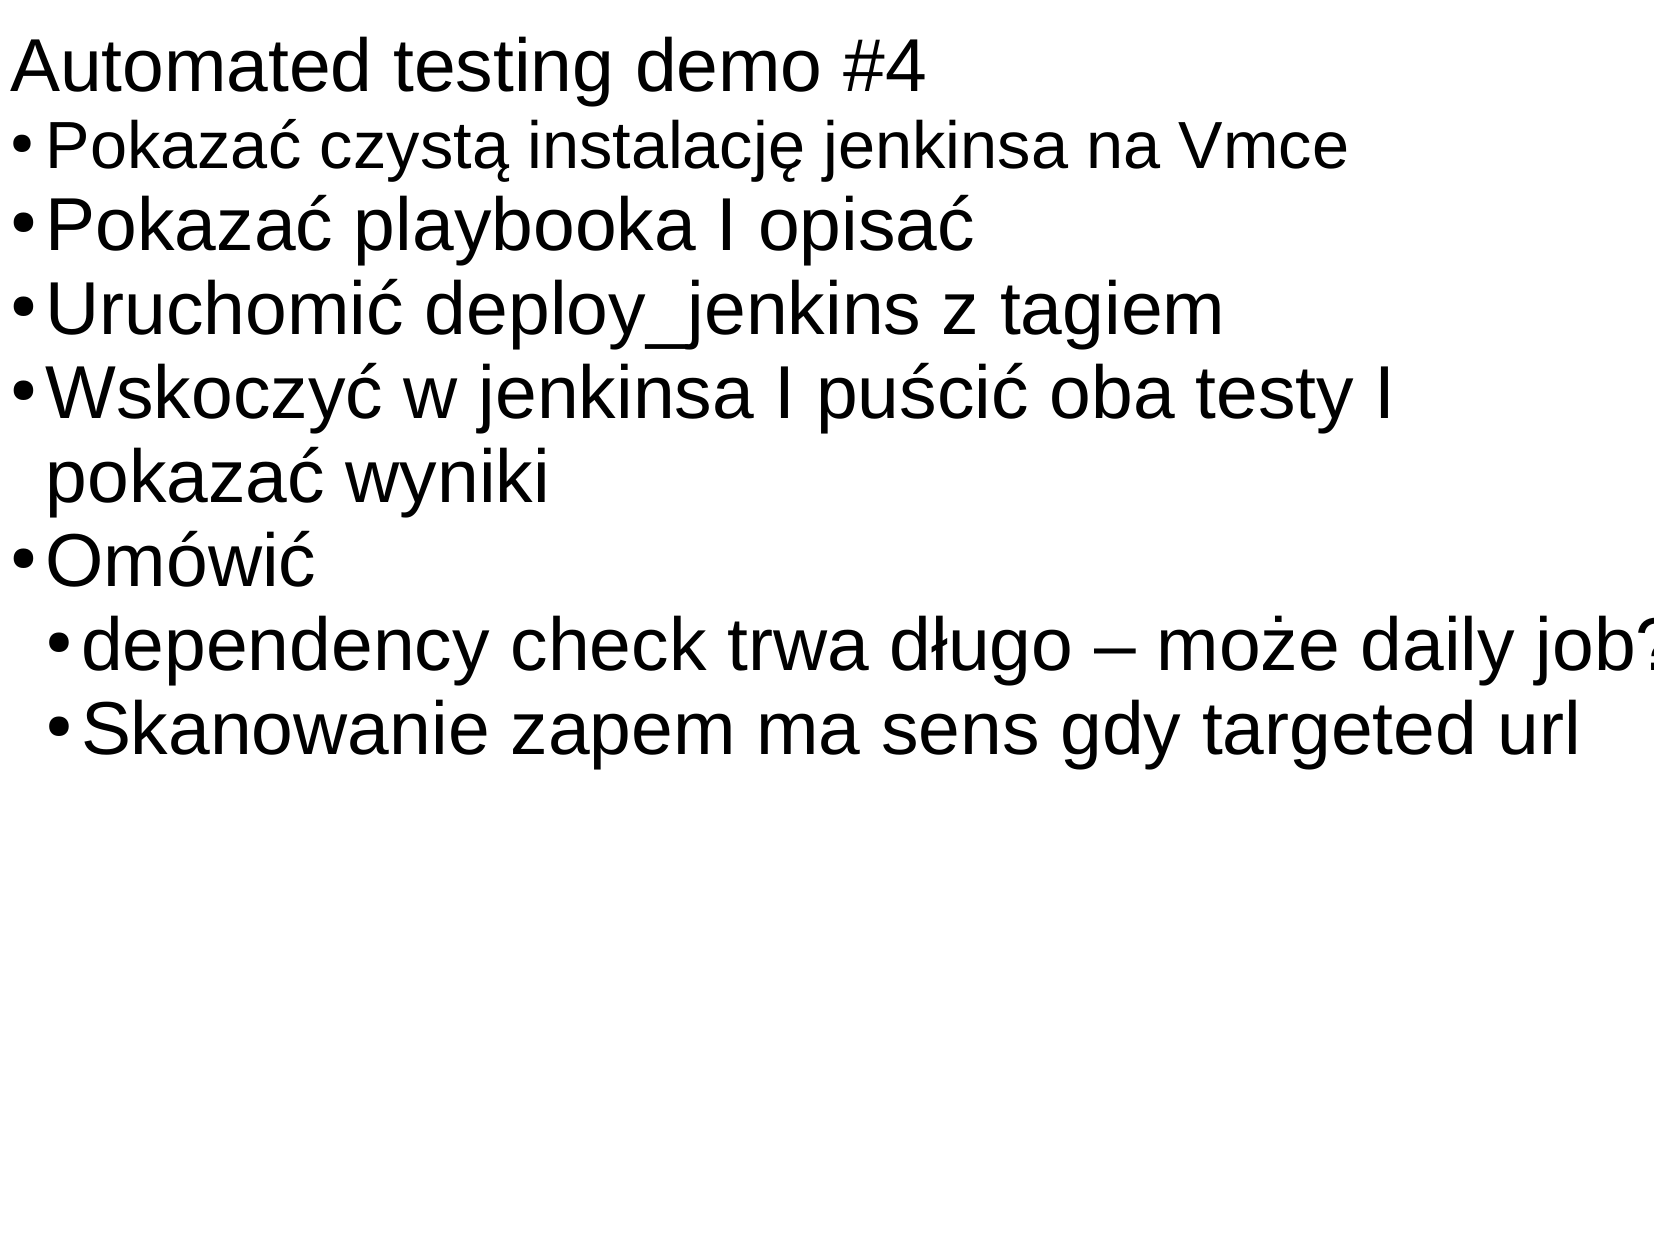

Automated testing demo #4
Pokazać czystą instalację jenkinsa na Vmce
Pokazać playbooka I opisać
Uruchomić deploy_jenkins z tagiem
Wskoczyć w jenkinsa I puścić oba testy I
pokazać wyniki
Omówić
dependency check trwa długo – może daily job?
Skanowanie zapem ma sens gdy targeted url